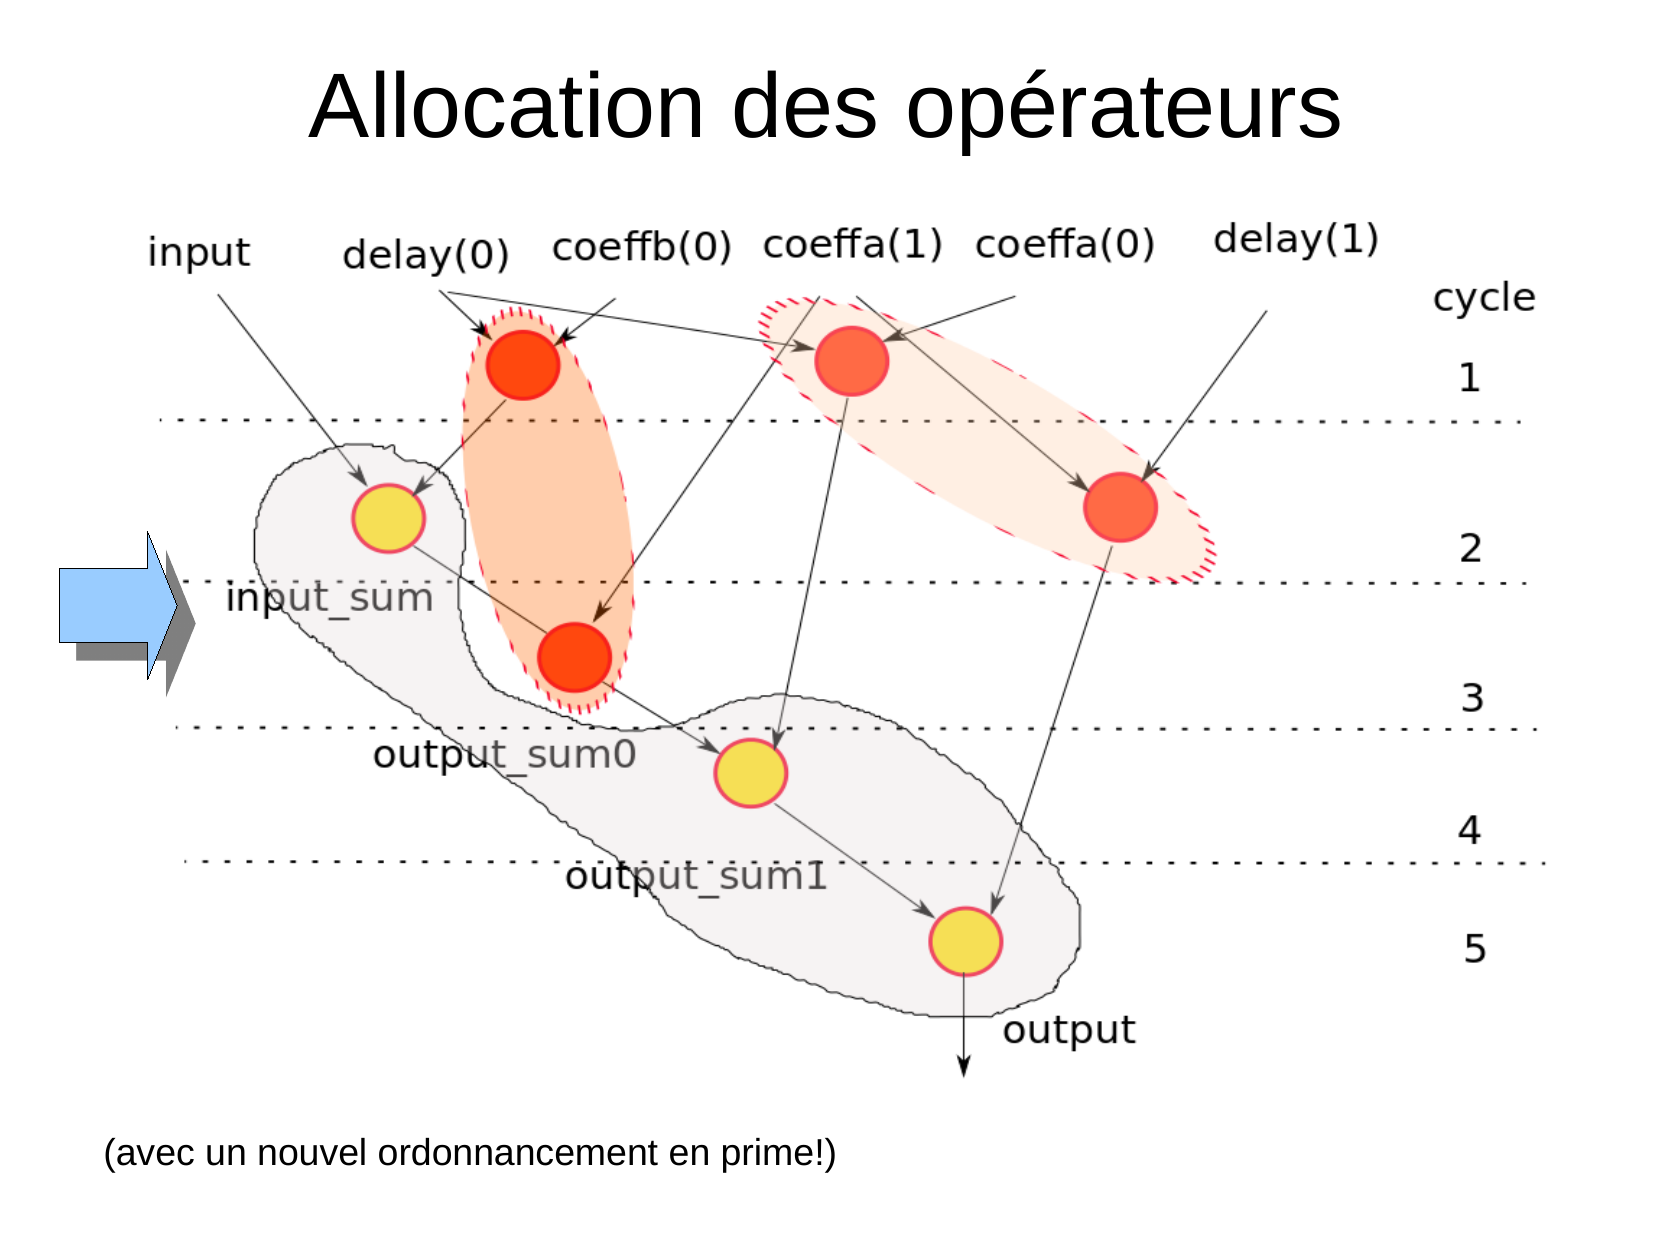

# Allocation des opérateurs
(avec un nouvel ordonnancement en prime!)